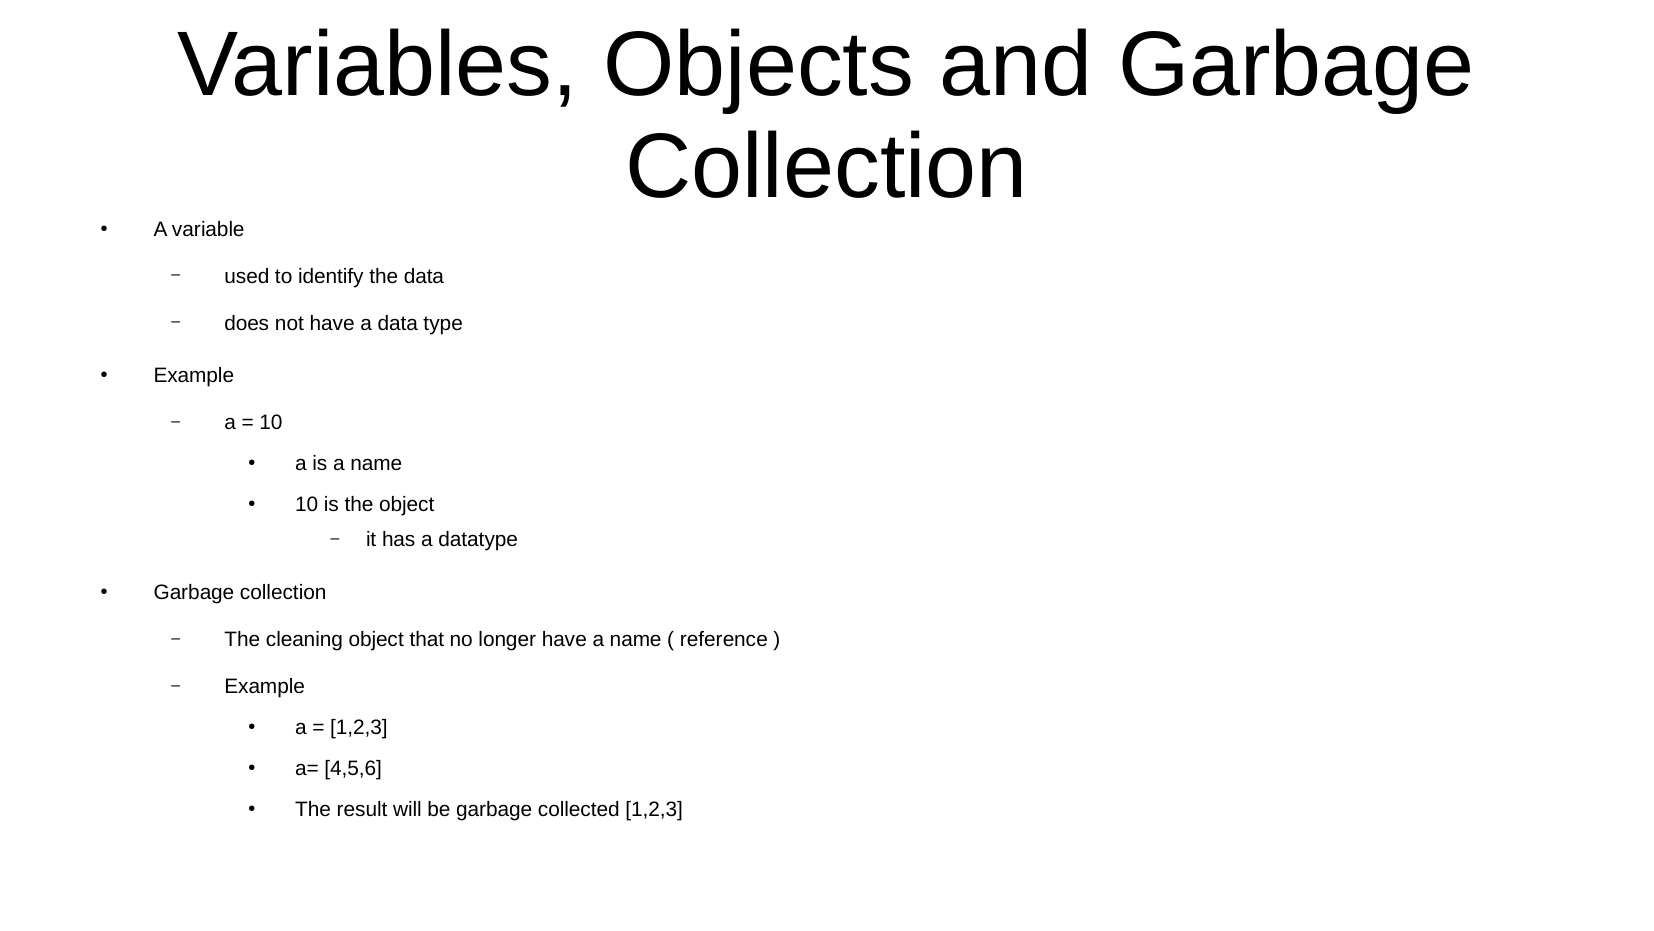

# Variables, Objects and Garbage Collection
A variable
used to identify the data
does not have a data type
Example
a = 10
a is a name
10 is the object
it has a datatype
Garbage collection
The cleaning object that no longer have a name ( reference )
Example
a = [1,2,3]
a= [4,5,6]
The result will be garbage collected [1,2,3]